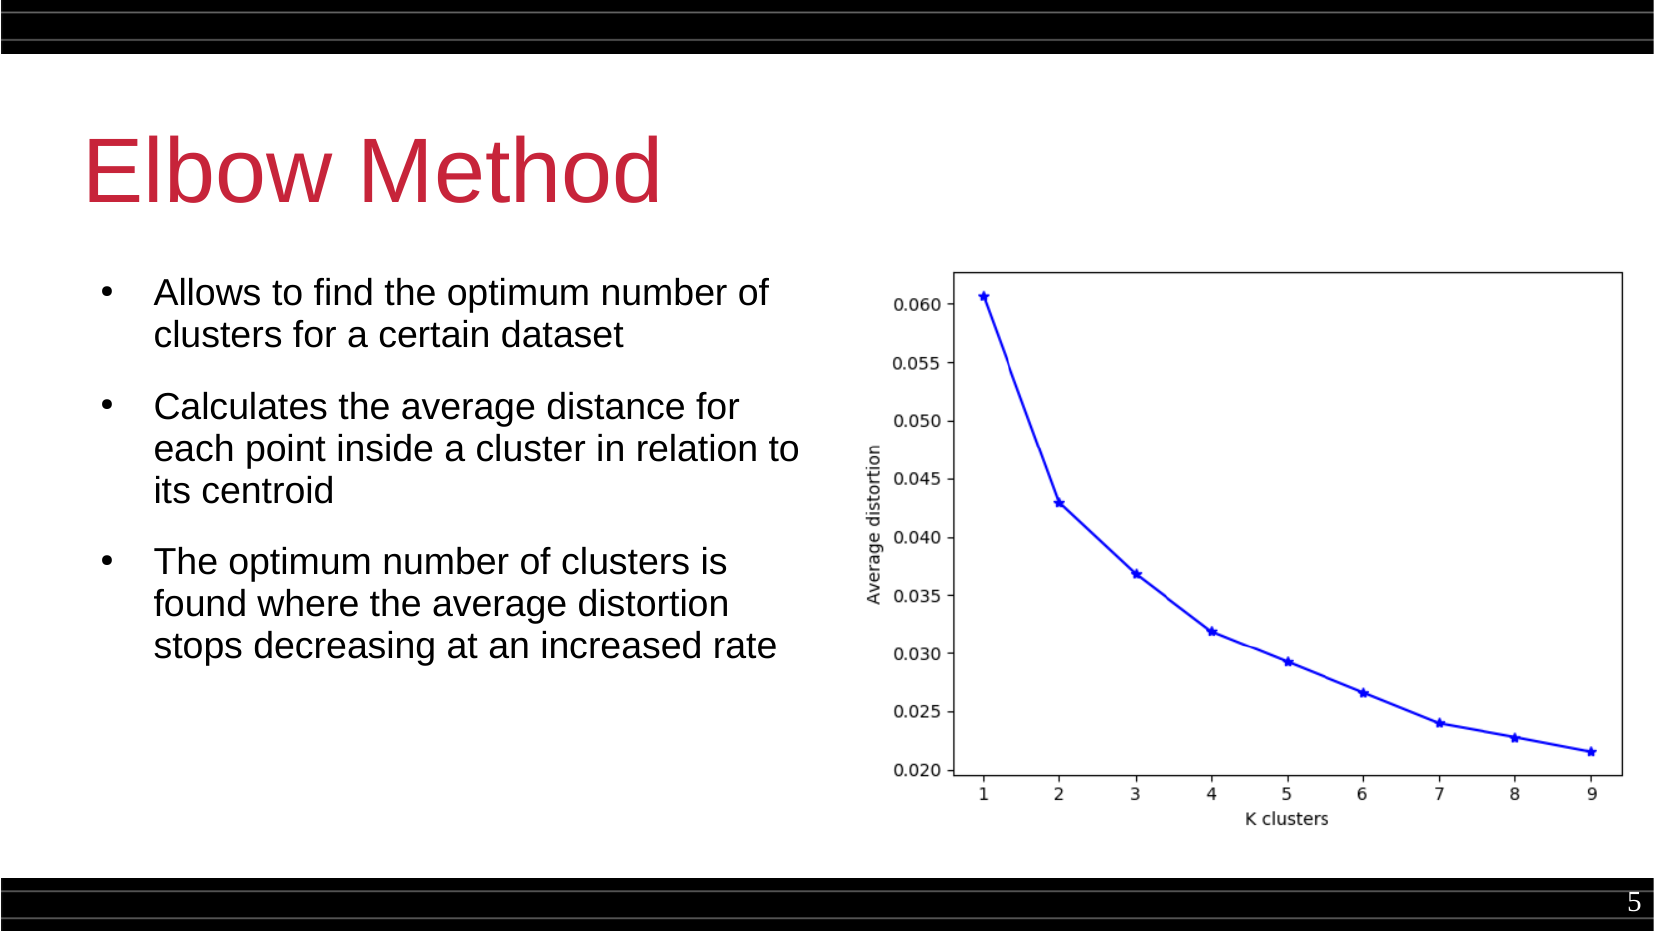

# Elbow Method
Allows to find the optimum number of clusters for a certain dataset
Calculates the average distance for each point inside a cluster in relation to its centroid
The optimum number of clusters is found where the average distortion stops decreasing at an increased rate